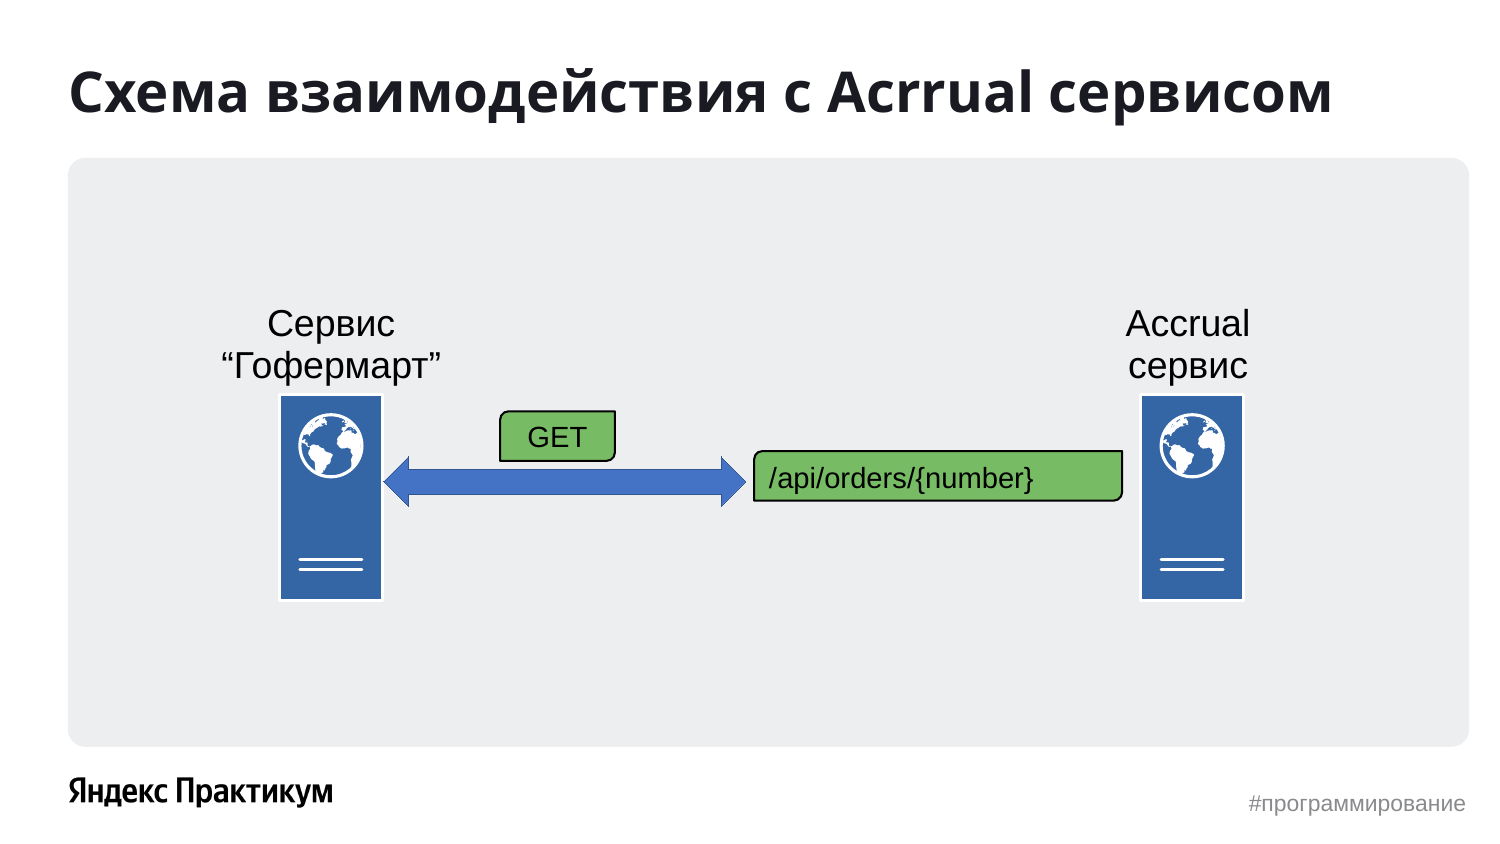

# Схема взаимодействия с Acrrual сервисом
Сервис
“Гофермарт”
Accrual
сервис
GET
/api/orders/{number}